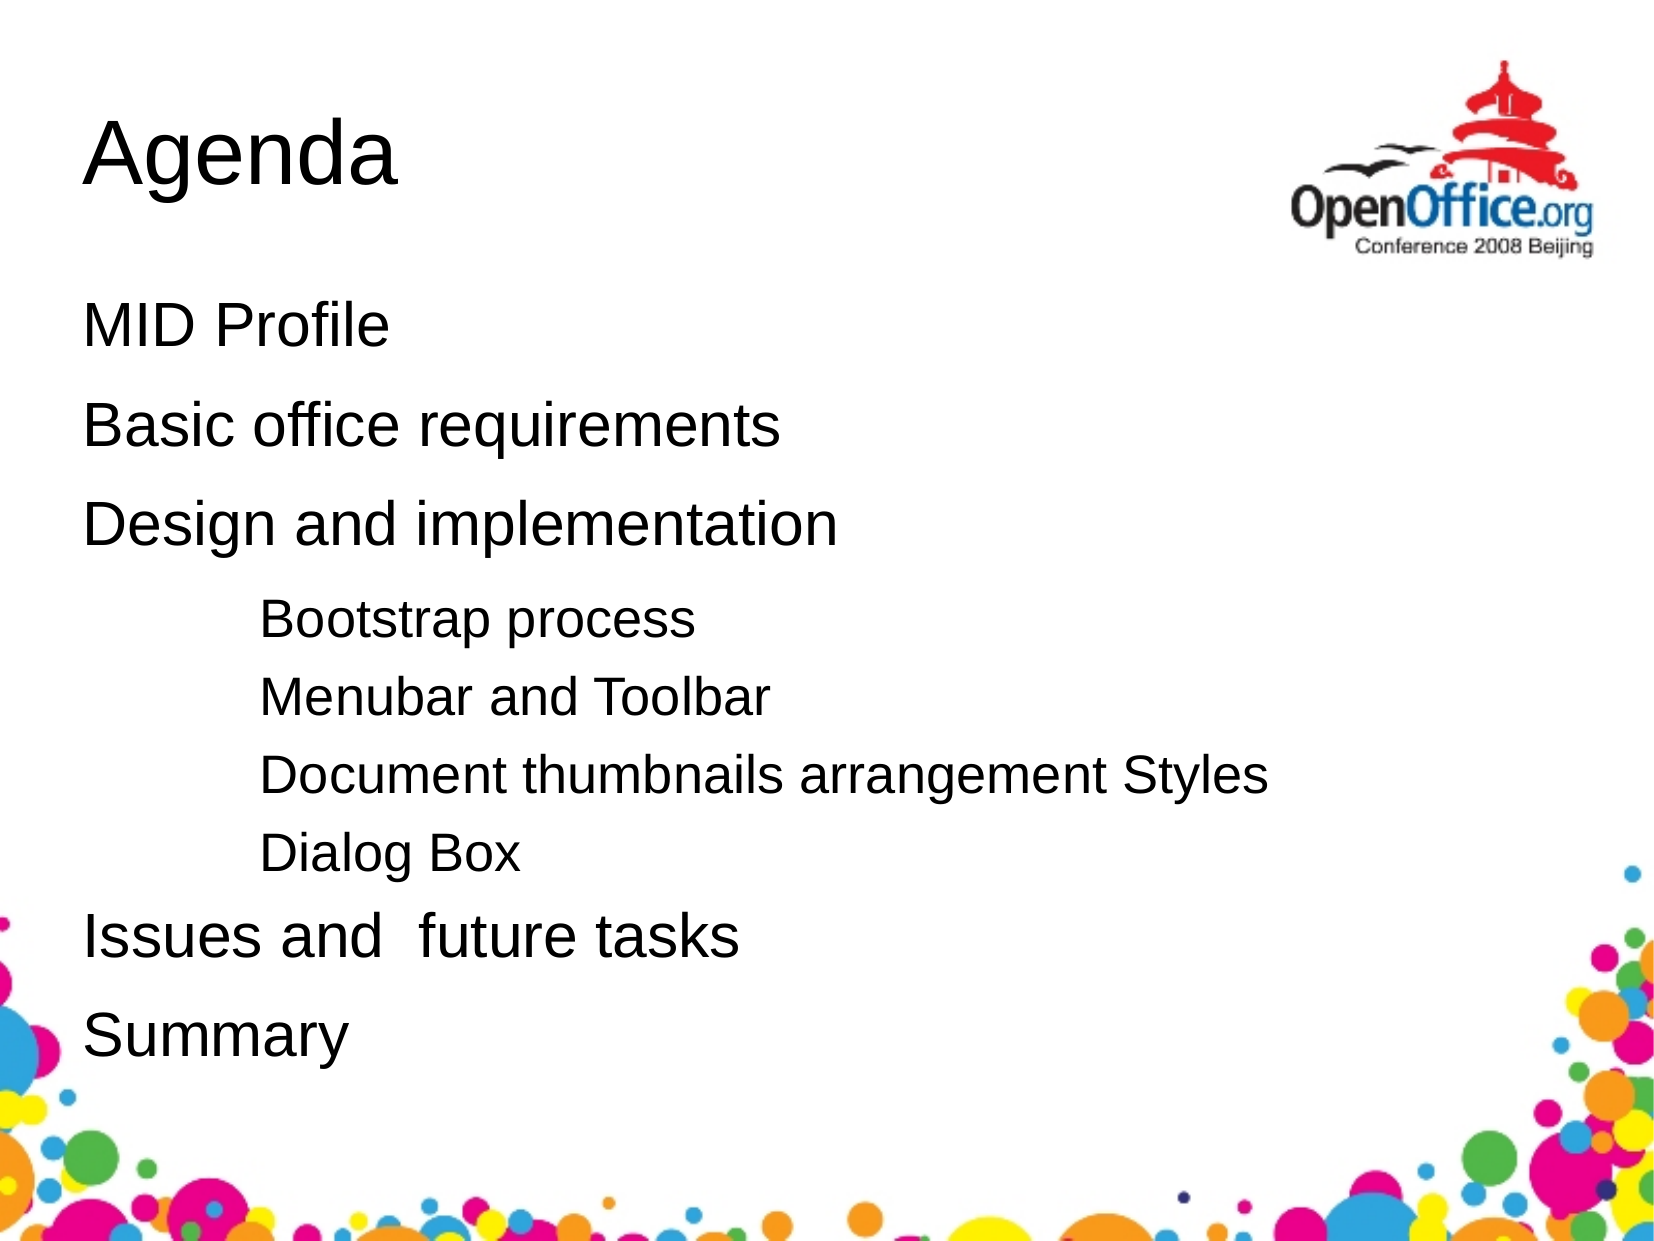

# Agenda
MID Profile
Basic office requirements
Design and implementation
Bootstrap process
Menubar and Toolbar
Document thumbnails arrangement Styles
Dialog Box
Issues and future tasks
Summary